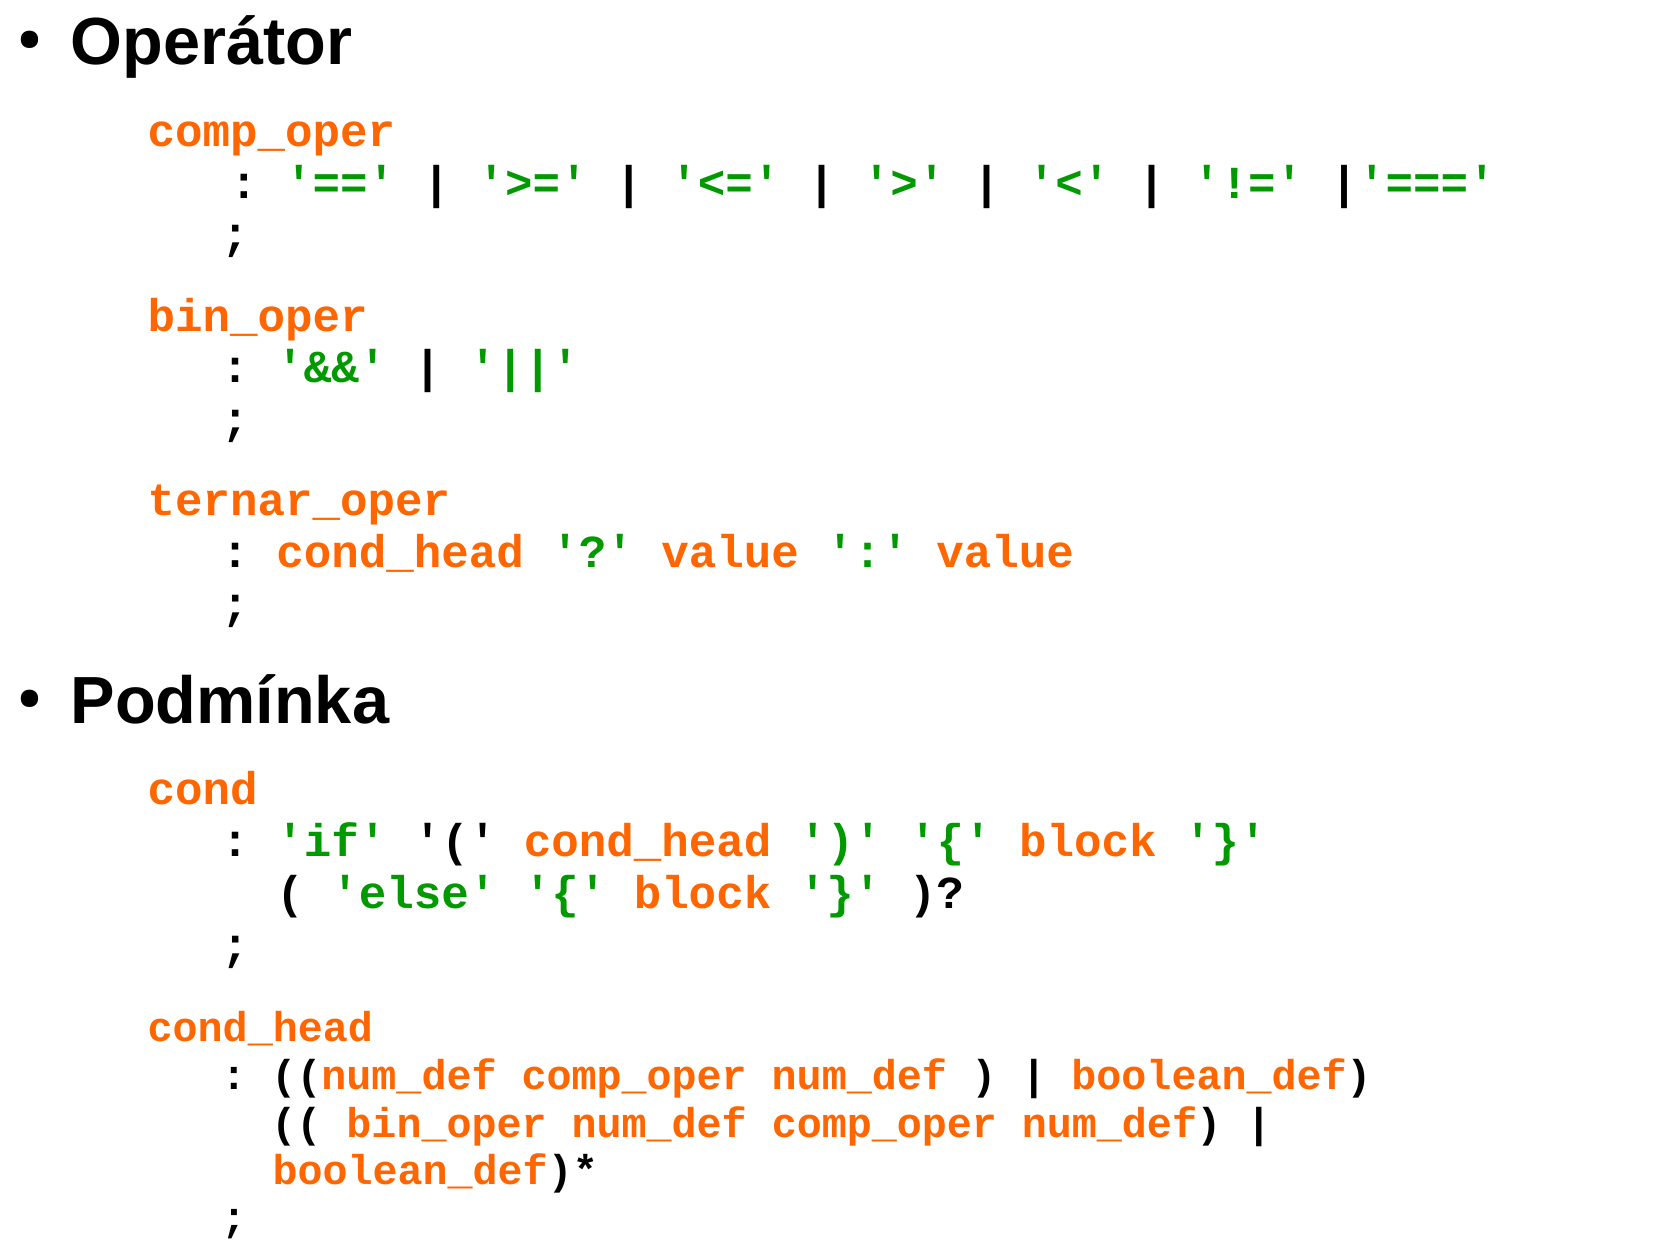

# Operátor
 		comp_oper
 	 : '==' | '>=' | '<=' | '>' | '<' | '!=' |'==='
 		;
 		bin_oper
 		: '&&' | '||'
 		;
 		ternar_oper
 		: cond_head '?' value ':' value
 		;
Podmínka
 	 	cond
 		: 'if' '(' cond_head ')' '{' block '}'
 	 ( 'else' '{' block '}' )?
 		;
 		cond_head
 		: ((num_def comp_oper num_def ) | boolean_def)
 	 (( bin_oper num_def comp_oper num_def) | 							 boolean_def)*
 		;